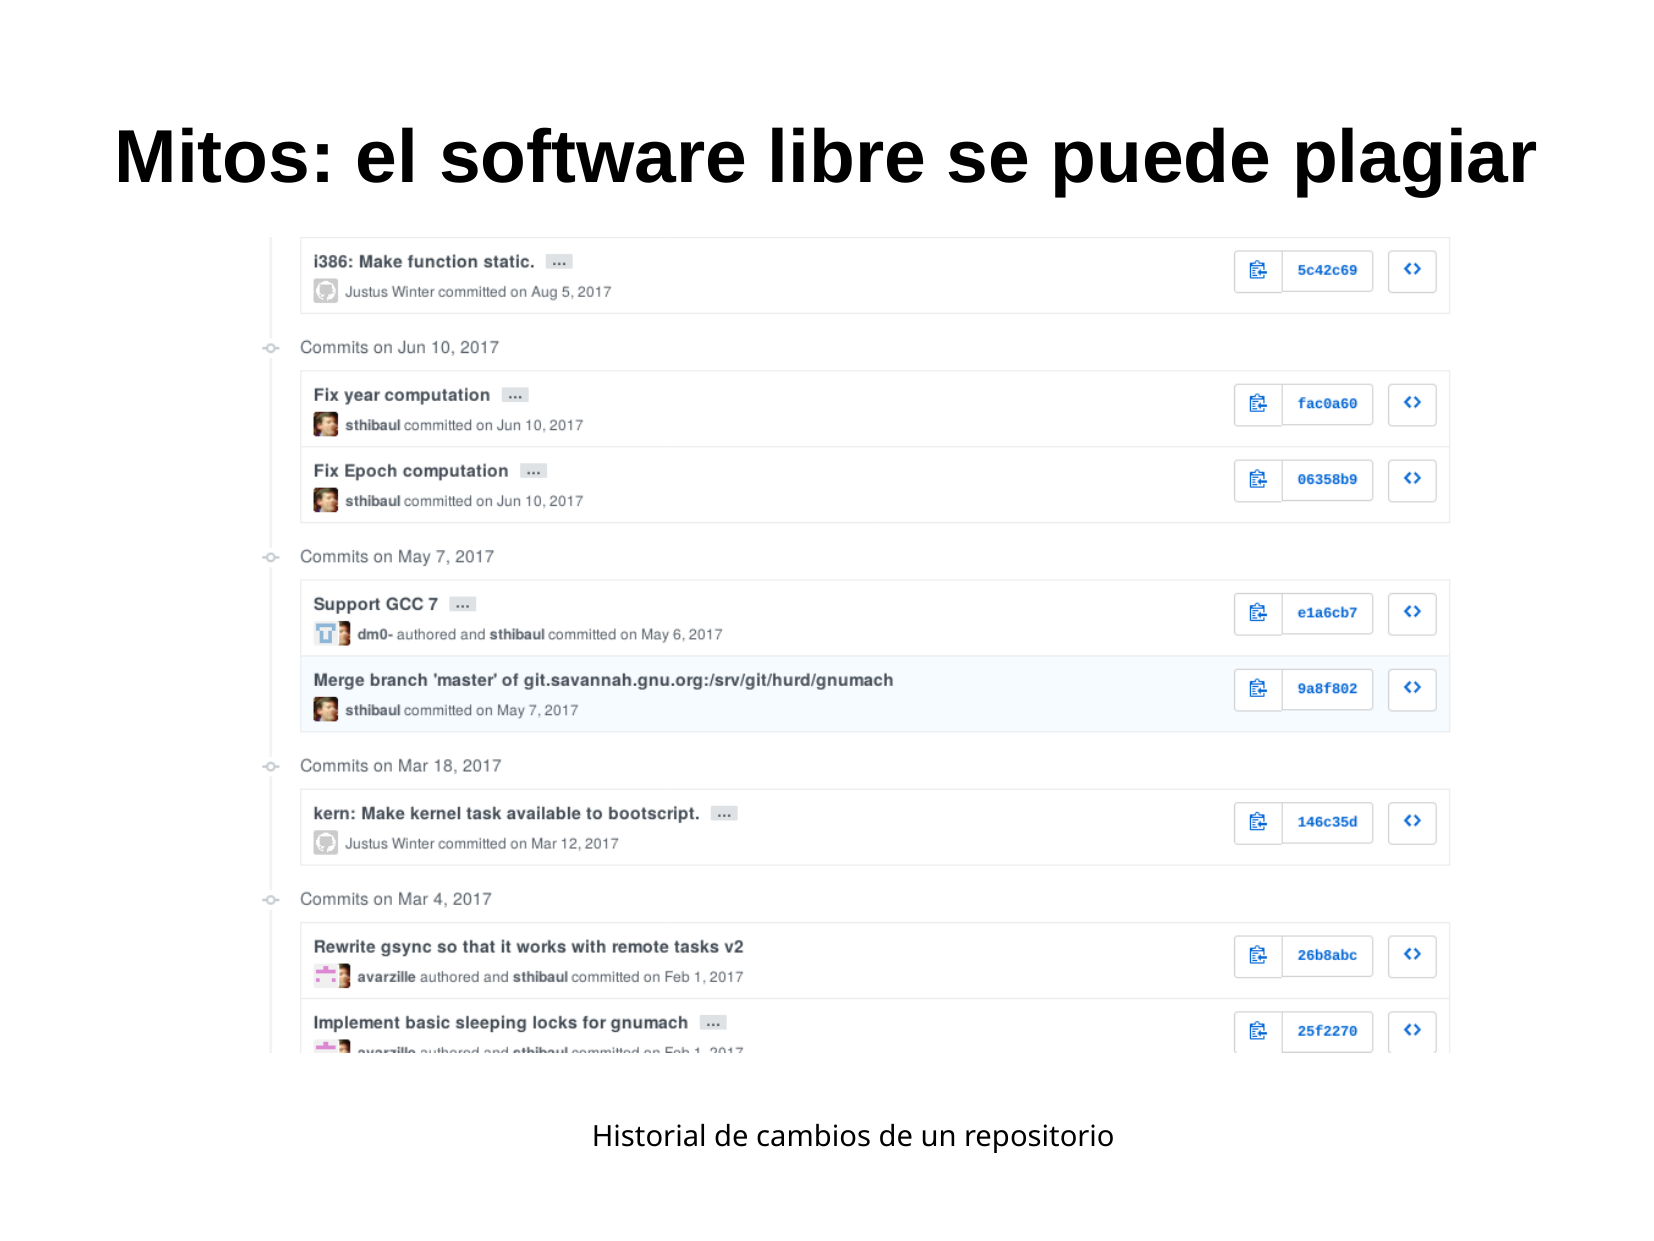

Mitos: el software libre se puede plagiar
Historial de cambios de un repositorio